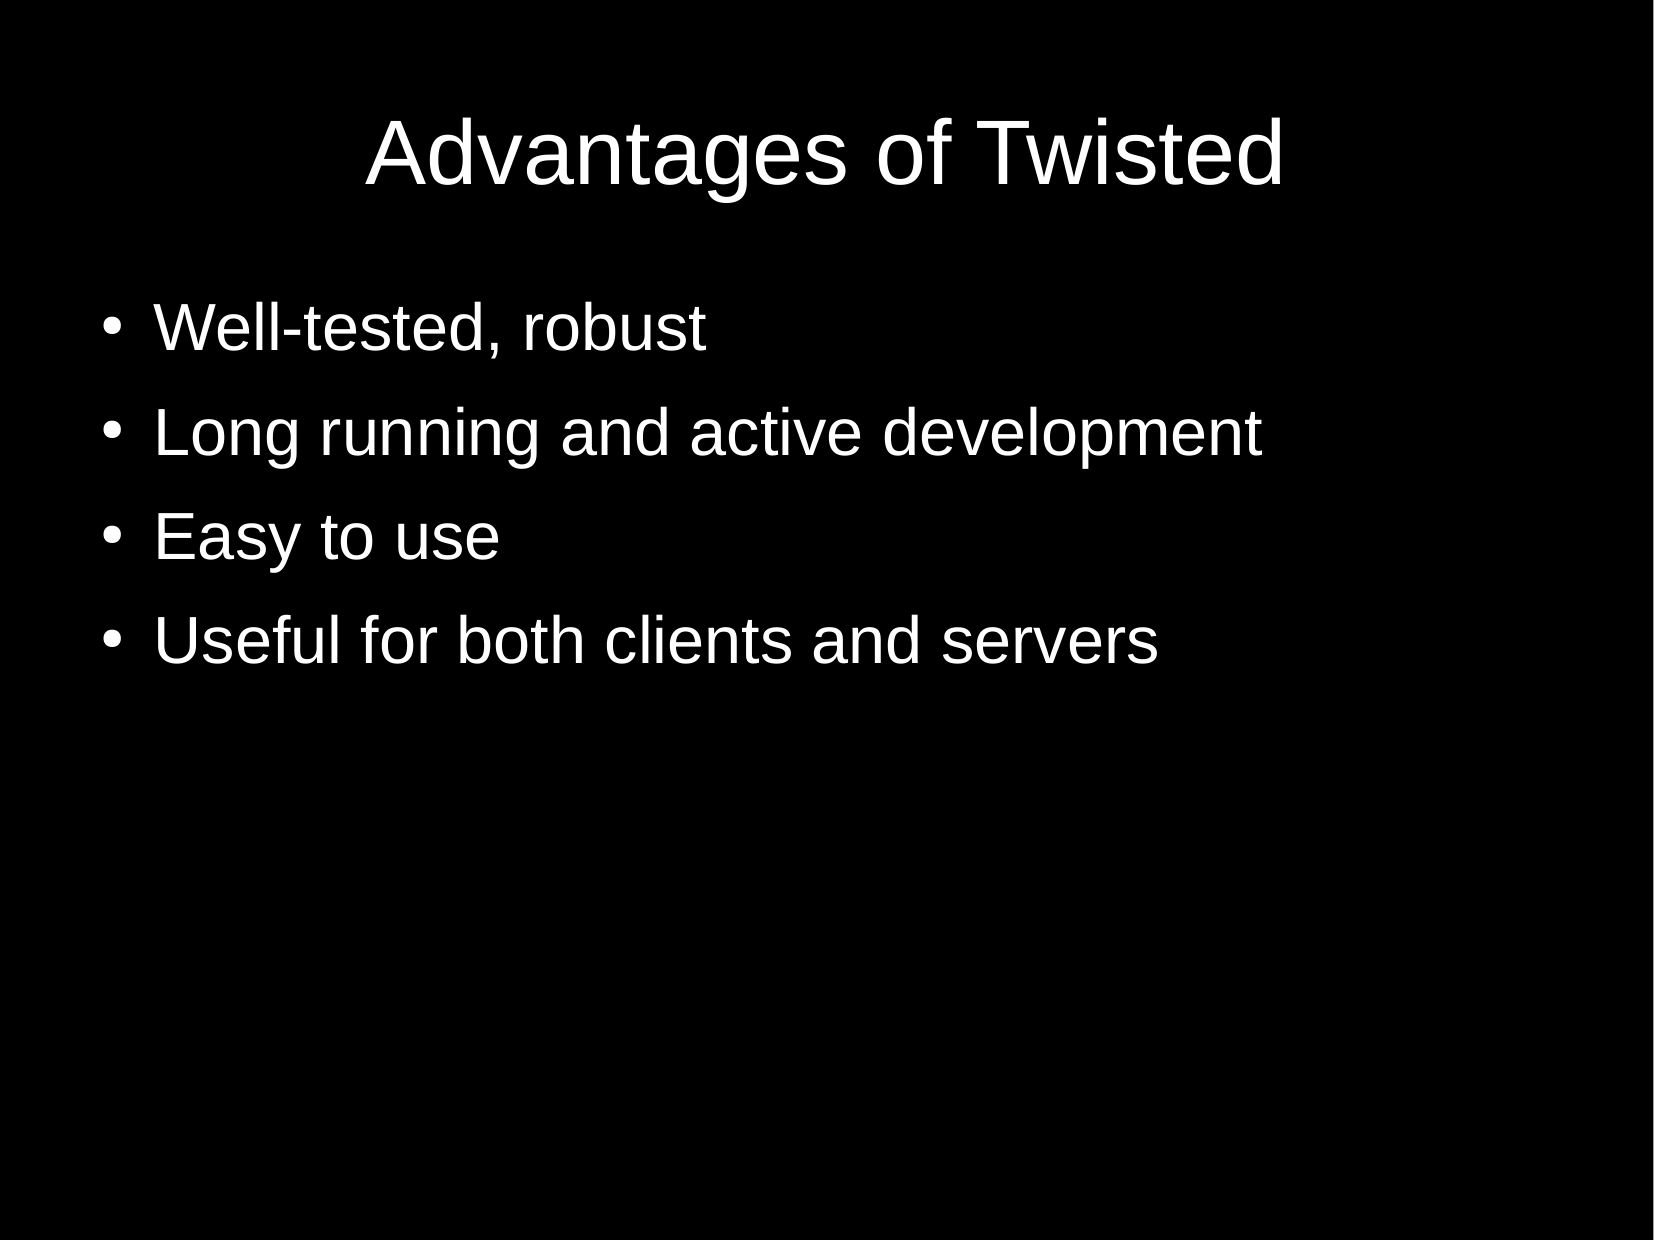

# Advantages of Twisted
Well-tested, robust
Long running and active development
Easy to use
Useful for both clients and servers